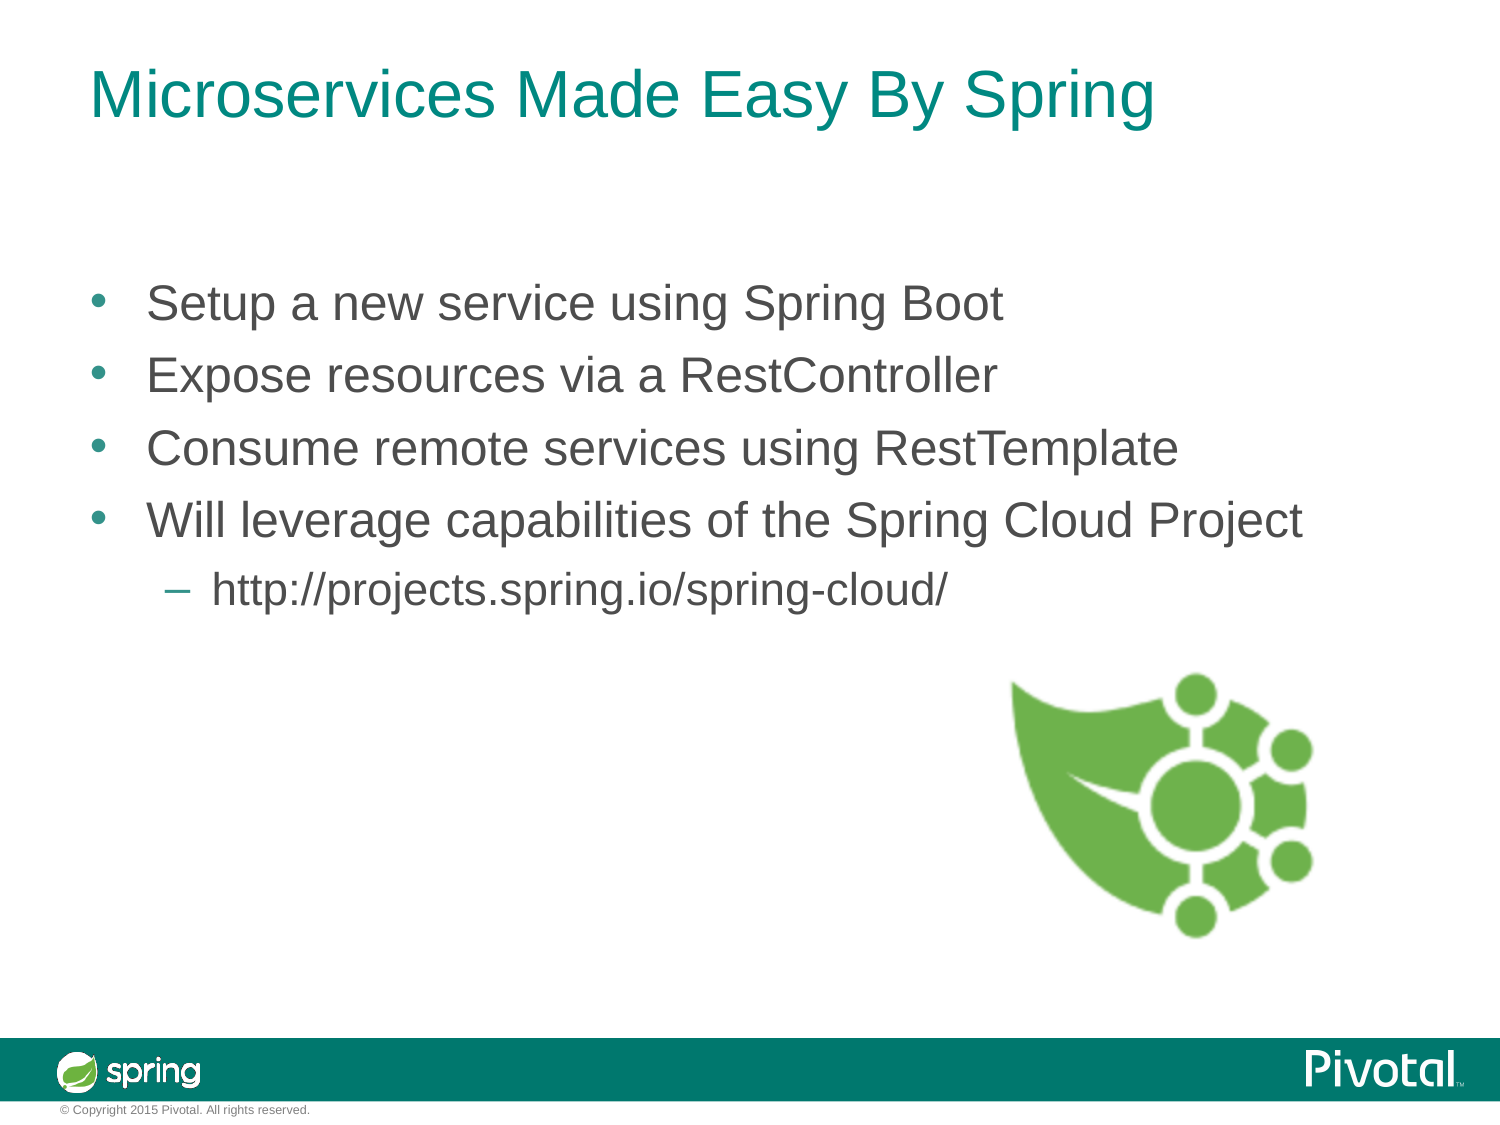

# Microservices Made Easy By Spring
Setup a new service using Spring Boot
Expose resources via a RestController
Consume remote services using RestTemplate
Will leverage capabilities of the Spring Cloud Project
http://projects.spring.io/spring-cloud/